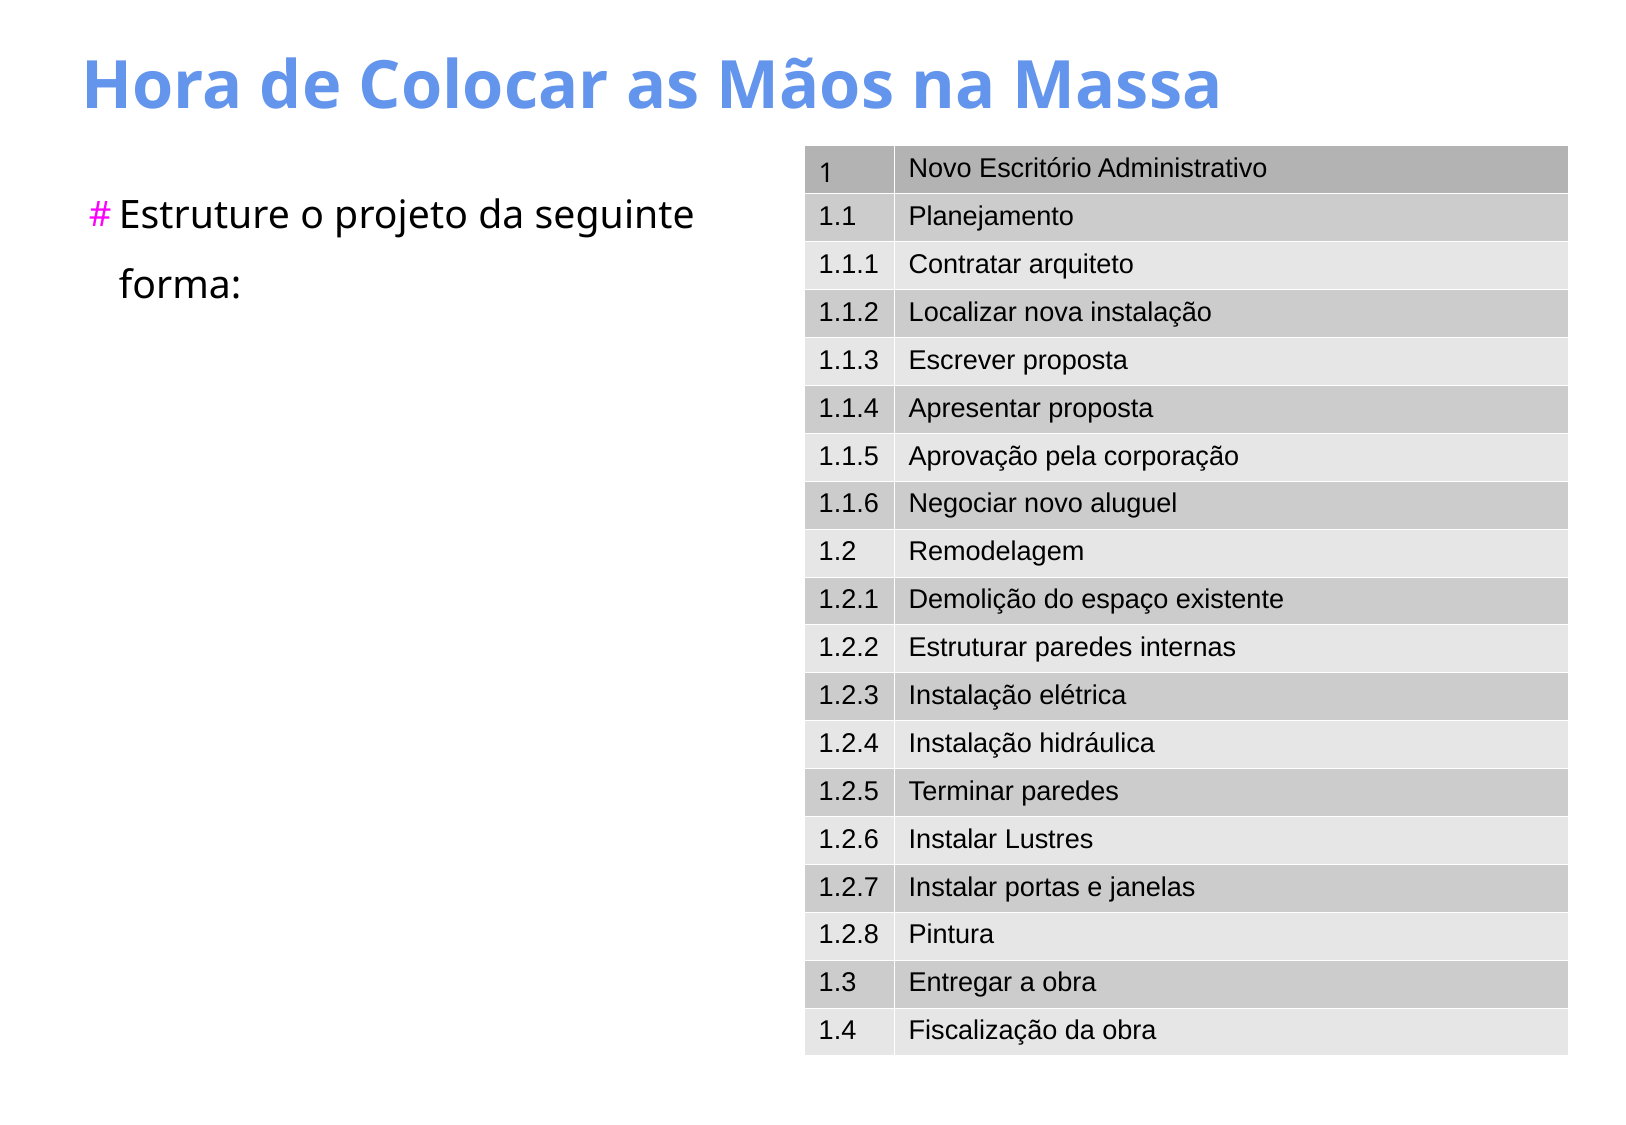

# Hora de Colocar as Mãos na Massa
| 1 | Novo Escritório Administrativo |
| --- | --- |
| 1.1 | Planejamento |
| 1.1.1 | Contratar arquiteto |
| 1.1.2 | Localizar nova instalação |
| 1.1.3 | Escrever proposta |
| 1.1.4 | Apresentar proposta |
| 1.1.5 | Aprovação pela corporação |
| 1.1.6 | Negociar novo aluguel |
| 1.2 | Remodelagem |
| 1.2.1 | Demolição do espaço existente |
| 1.2.2 | Estruturar paredes internas |
| 1.2.3 | Instalação elétrica |
| 1.2.4 | Instalação hidráulica |
| 1.2.5 | Terminar paredes |
| 1.2.6 | Instalar Lustres |
| 1.2.7 | Instalar portas e janelas |
| 1.2.8 | Pintura |
| 1.3 | Entregar a obra |
| 1.4 | Fiscalização da obra |
Estruture o projeto da seguinte forma: